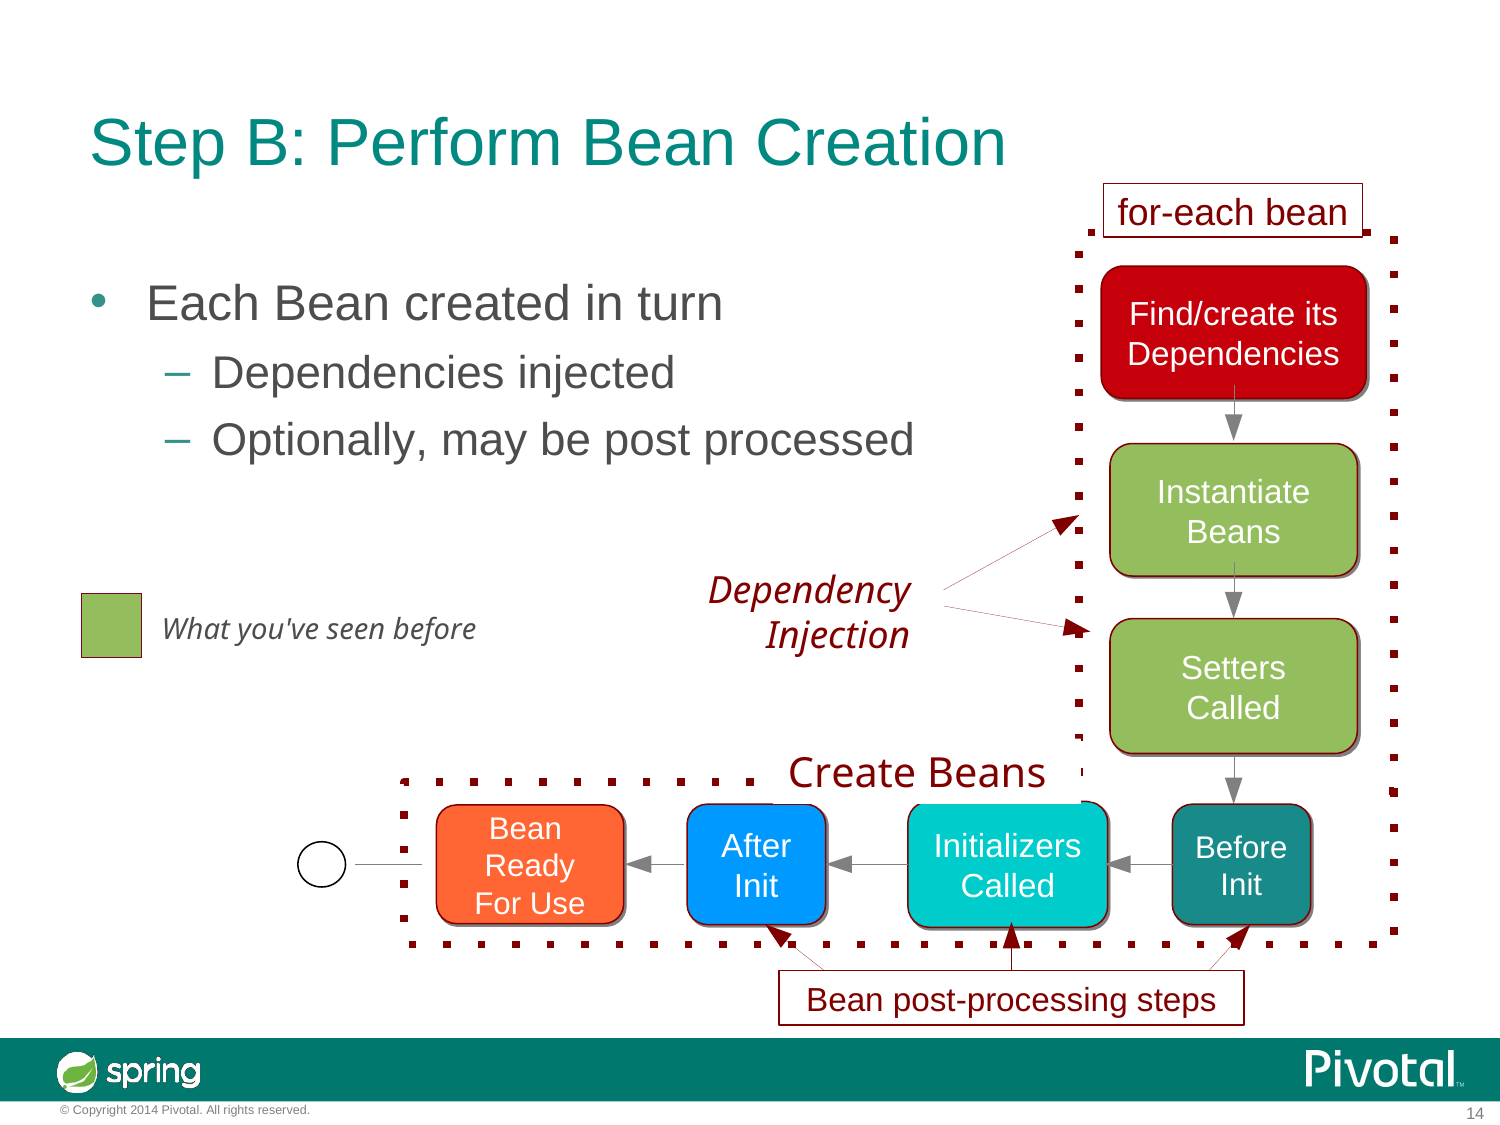

# Step B: Perform Bean Creation
for-each bean
Each Bean created in turn
Dependencies injected
Optionally, may be post processed
Find/create its Dependencies
Instantiate Beans
Dependency
Injection
What you've seen before
Setters
Called
Create Beans
Initializers Called
After Init
Before Init
Bean
Ready
For Use
Bean post-processing steps